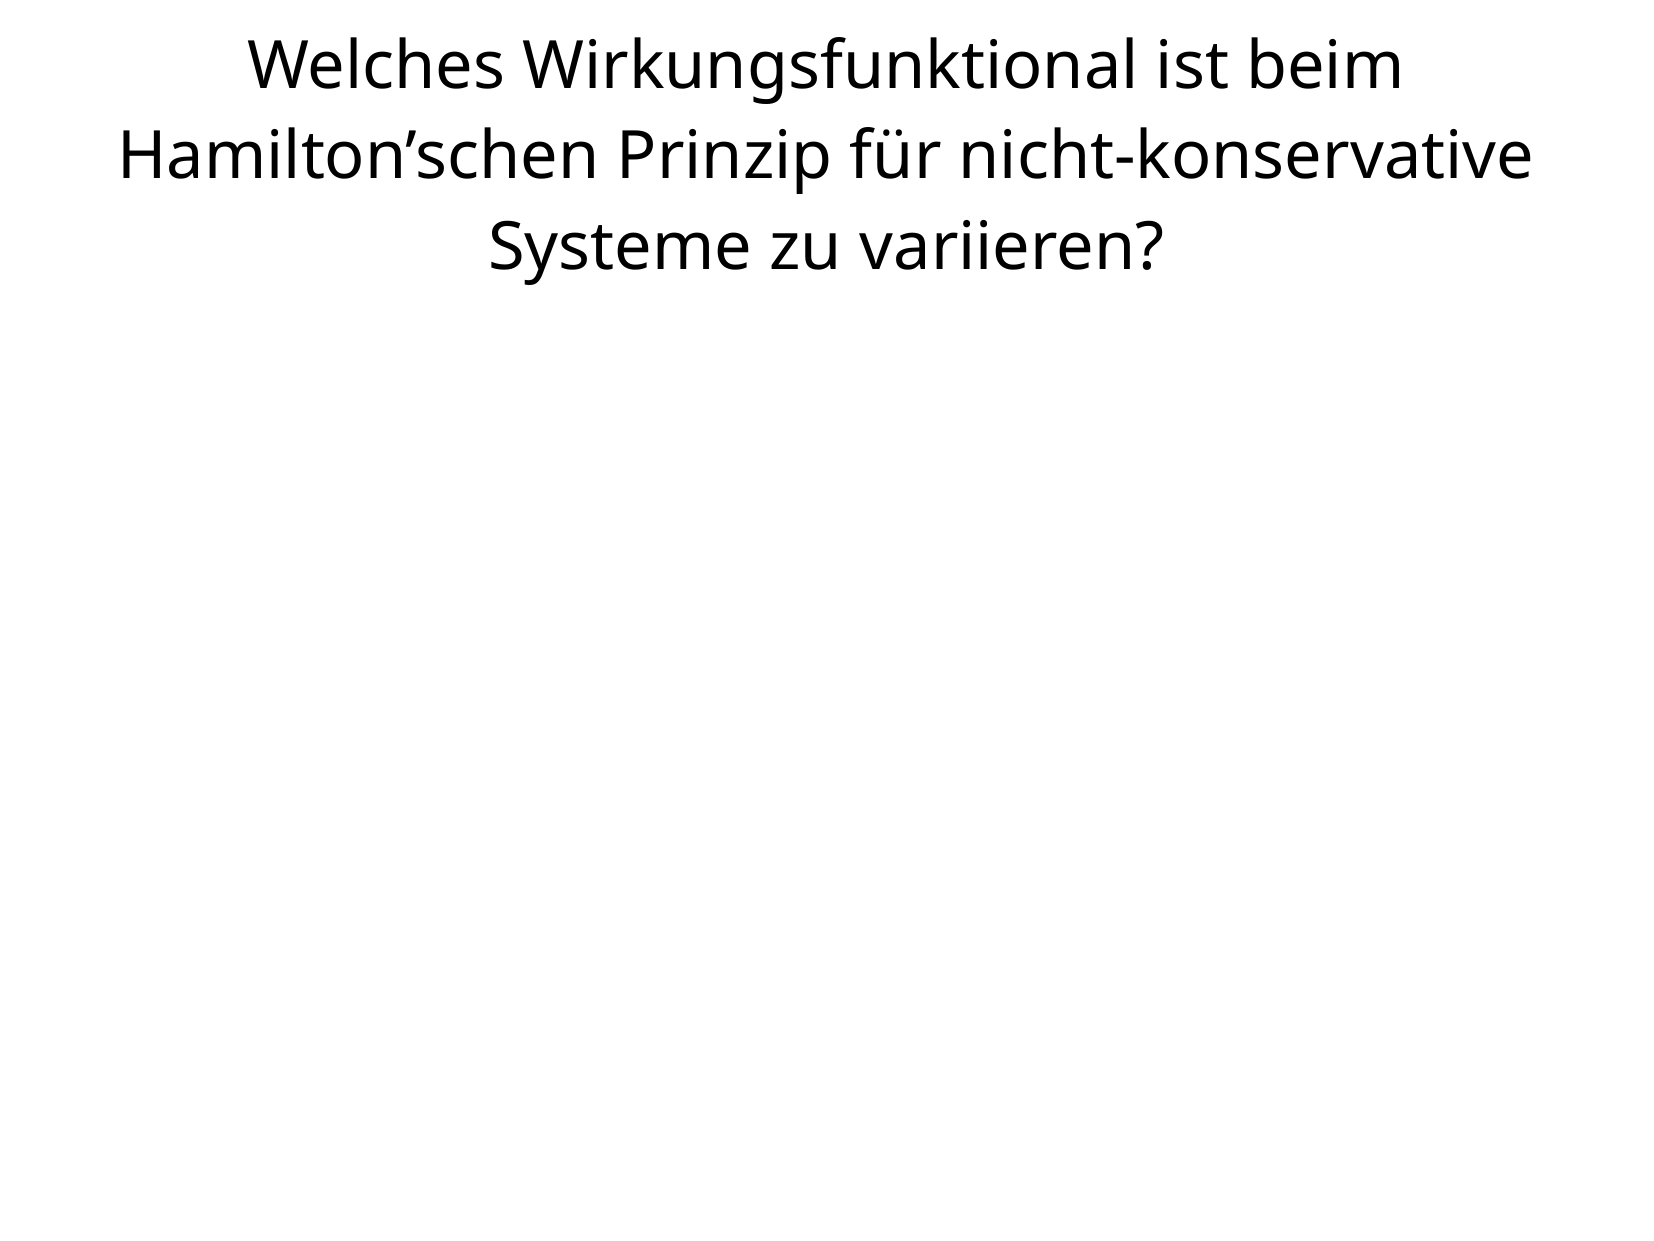

# Welches Wirkungsfunktional ist beim Hamilton’schen Prinzip für nicht-konservative Systeme zu variieren?